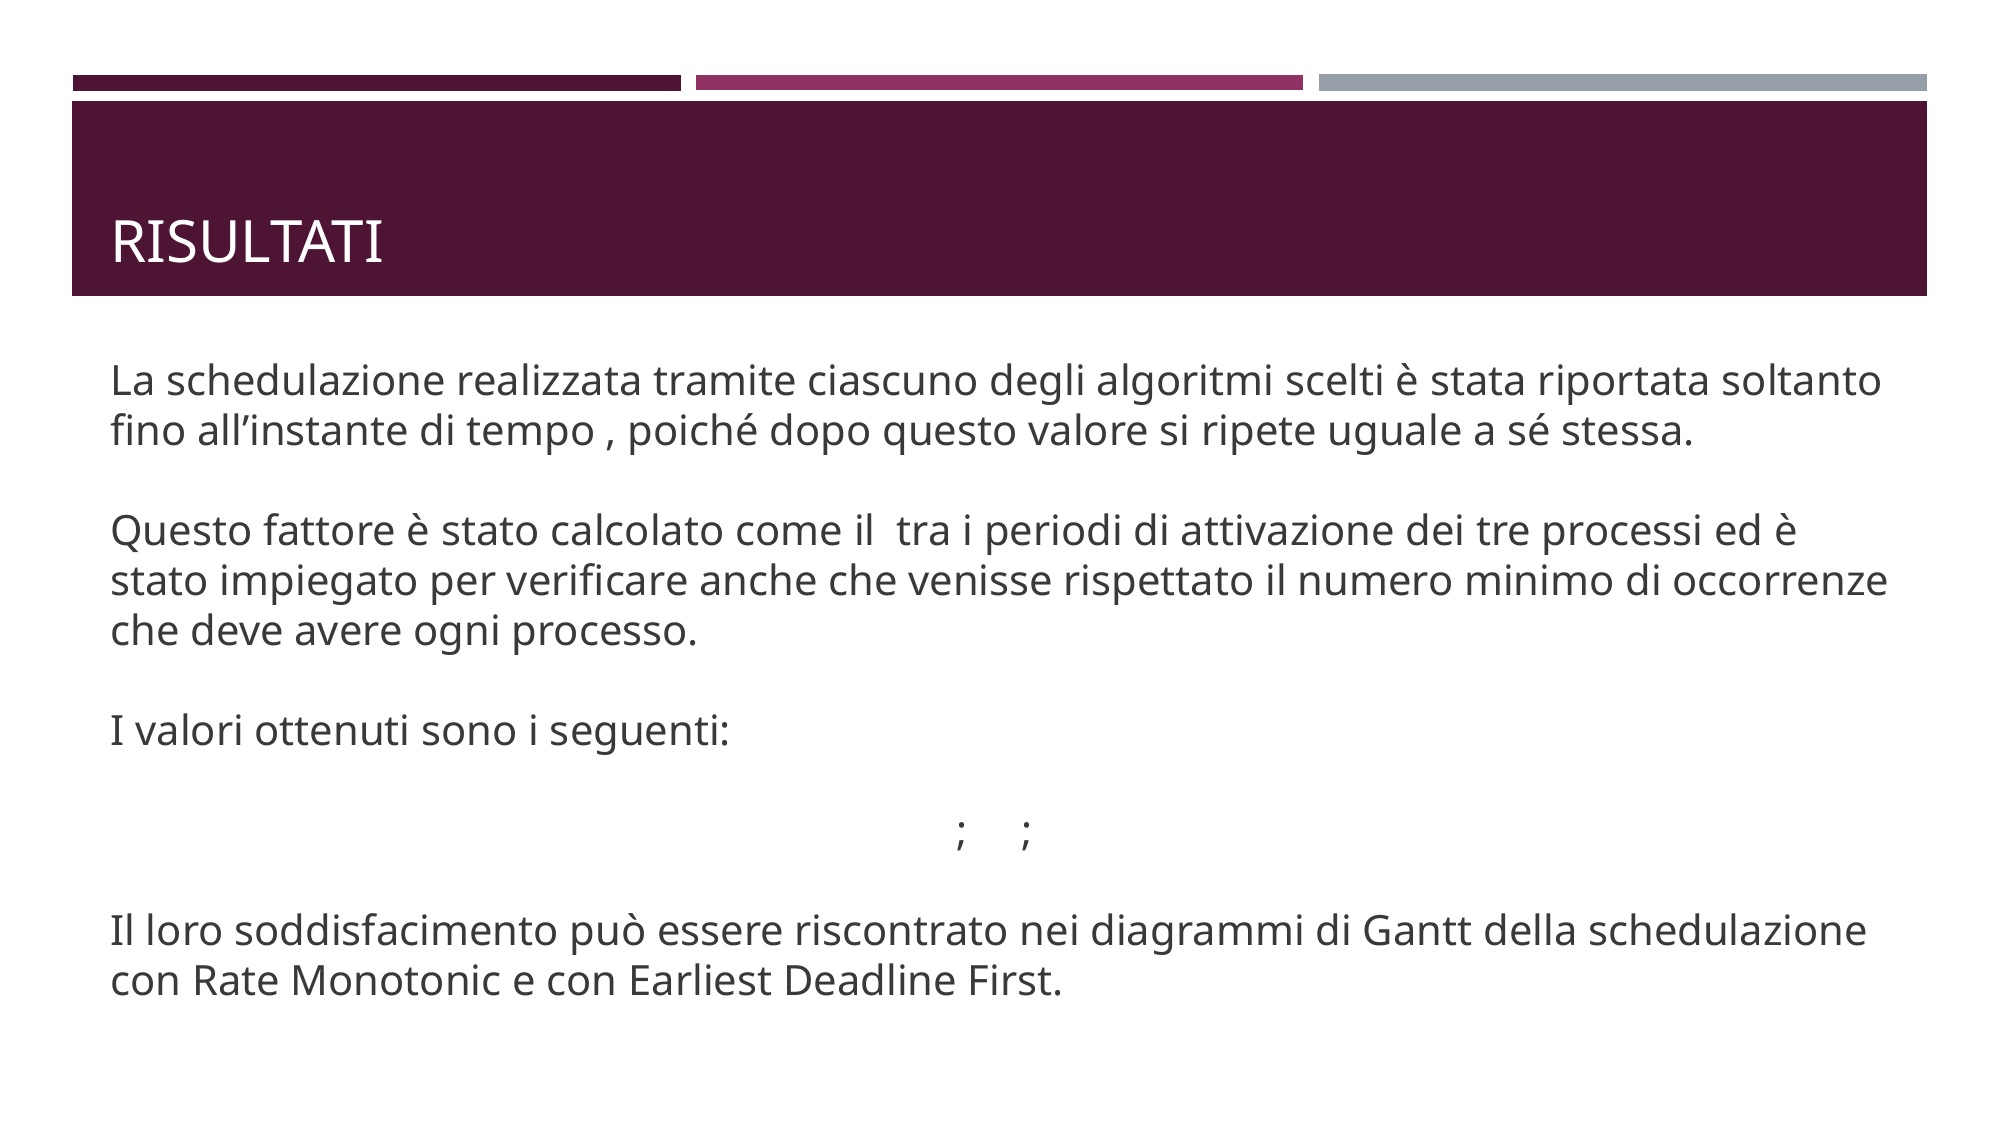

# risultati
La schedulazione realizzata tramite ciascuno degli algoritmi scelti è stata riportata soltanto fino all’instante di tempo , poiché dopo questo valore si ripete uguale a sé stessa.
Questo fattore è stato calcolato come il tra i periodi di attivazione dei tre processi ed è stato impiegato per verificare anche che venisse rispettato il numero minimo di occorrenze che deve avere ogni processo.
I valori ottenuti sono i seguenti:
; ;
Il loro soddisfacimento può essere riscontrato nei diagrammi di Gantt della schedulazione con Rate Monotonic e con Earliest Deadline First.